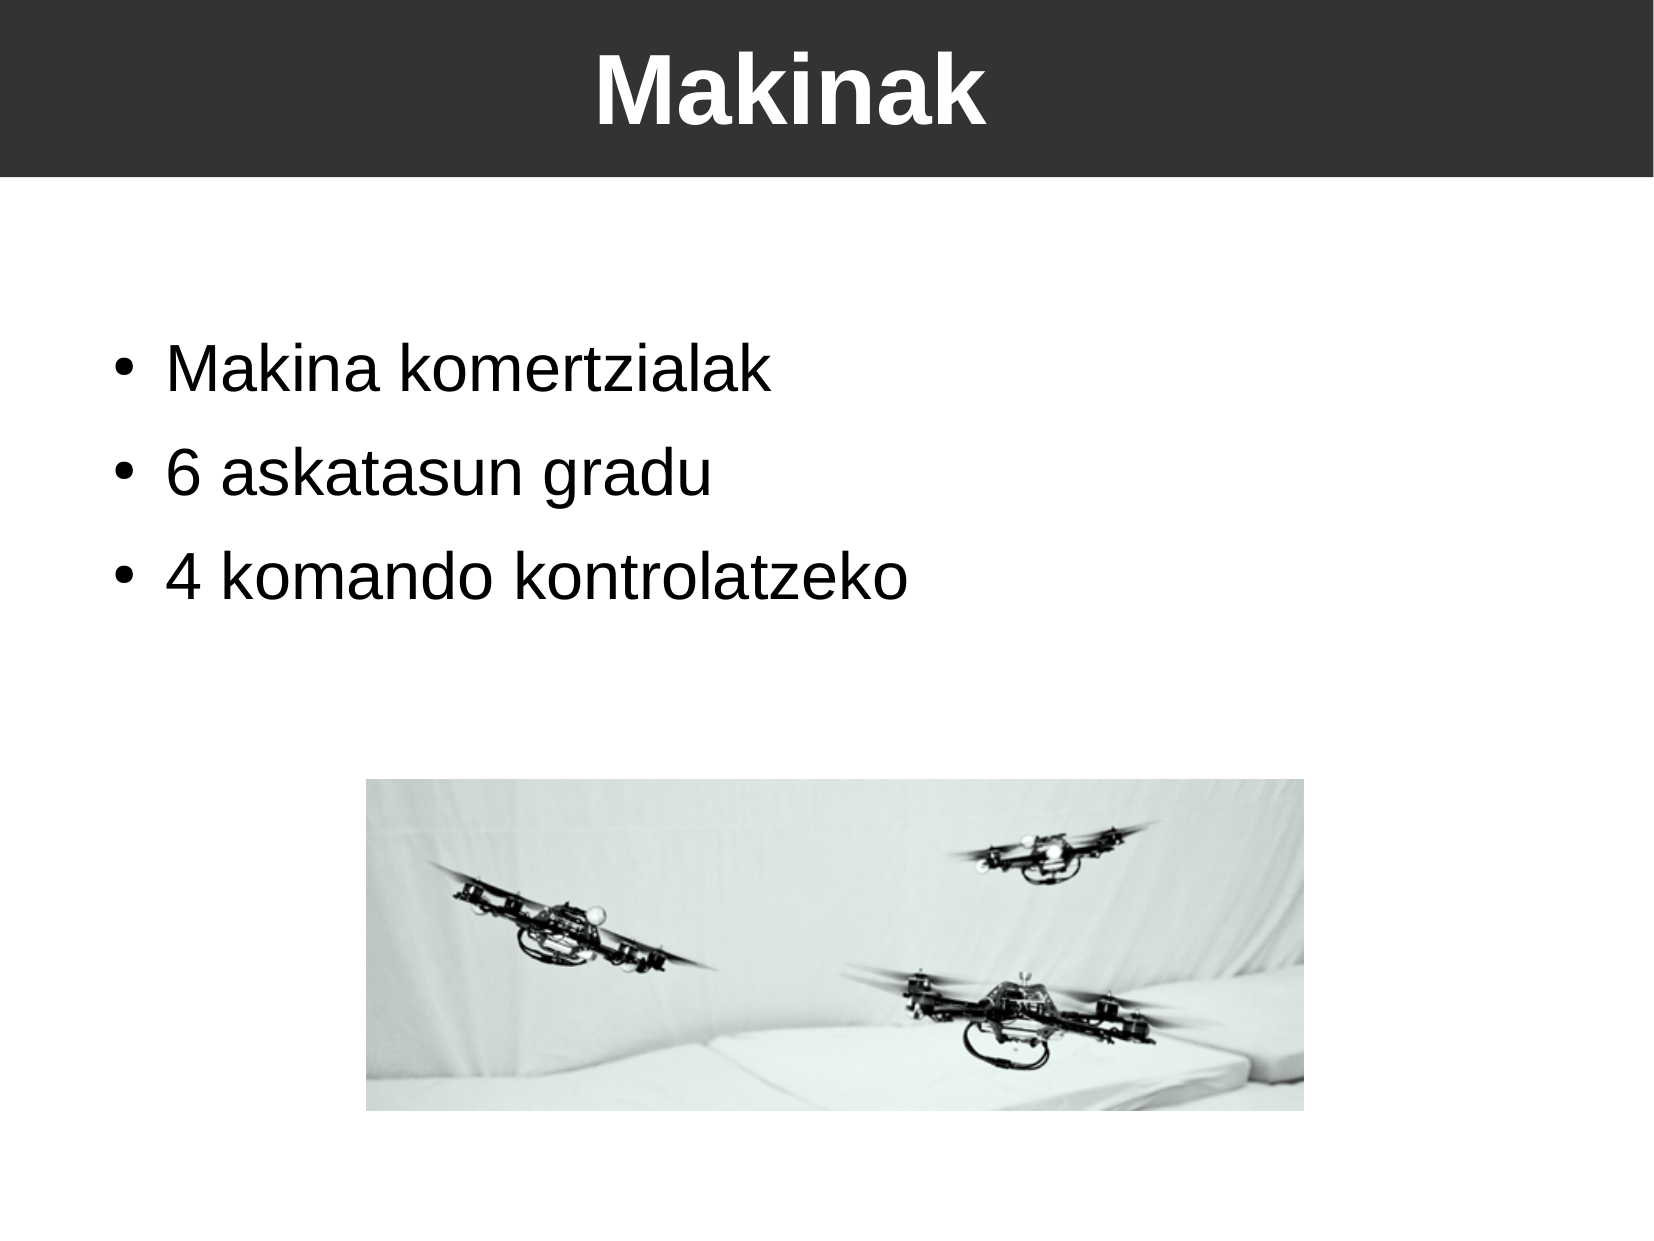

Makinak
# Makina komertzialak
6 askatasun gradu
4 komando kontrolatzeko